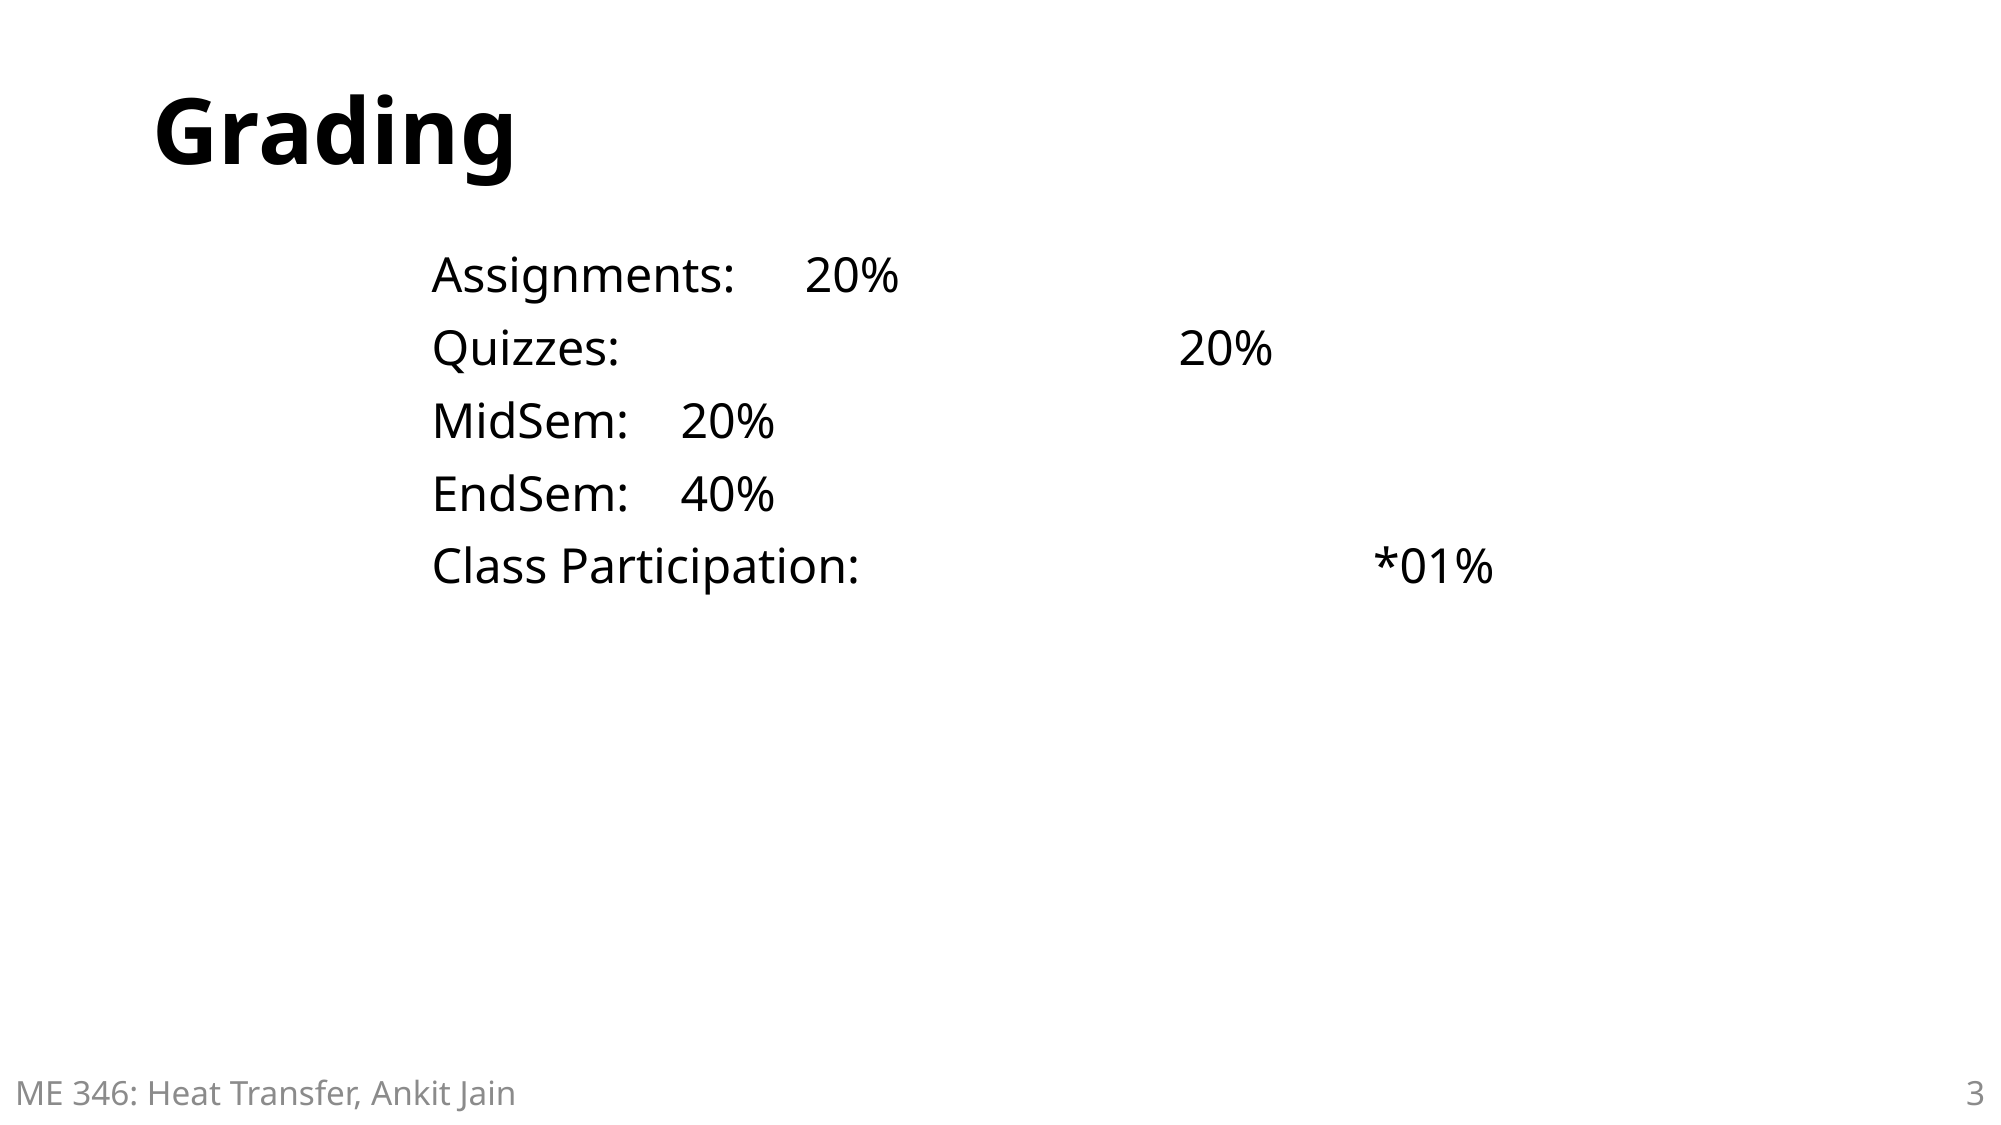

# Grading
Assignments: 				20%
Quizzes: 	 		20%
MidSem: 					20%
EndSem:					40%
Class Participation: *01%
ME 346: Heat Transfer, Ankit Jain
3